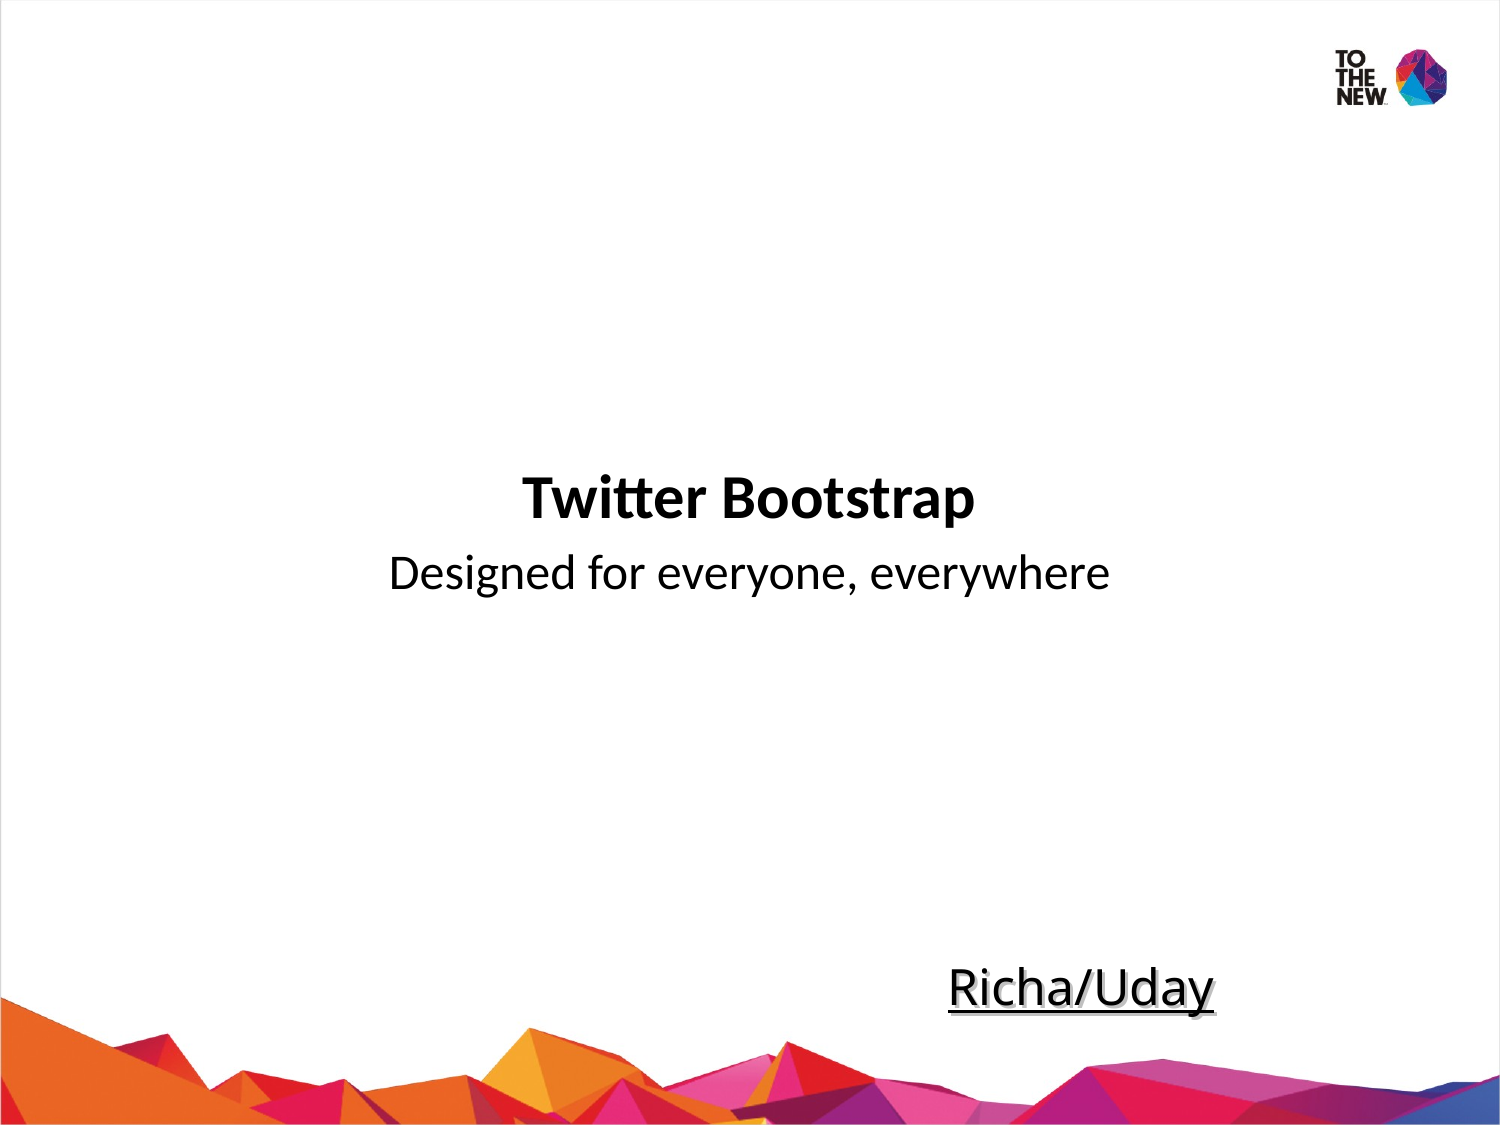

Twitter Bootstrap
Designed for everyone, everywhere
Richa/Uday